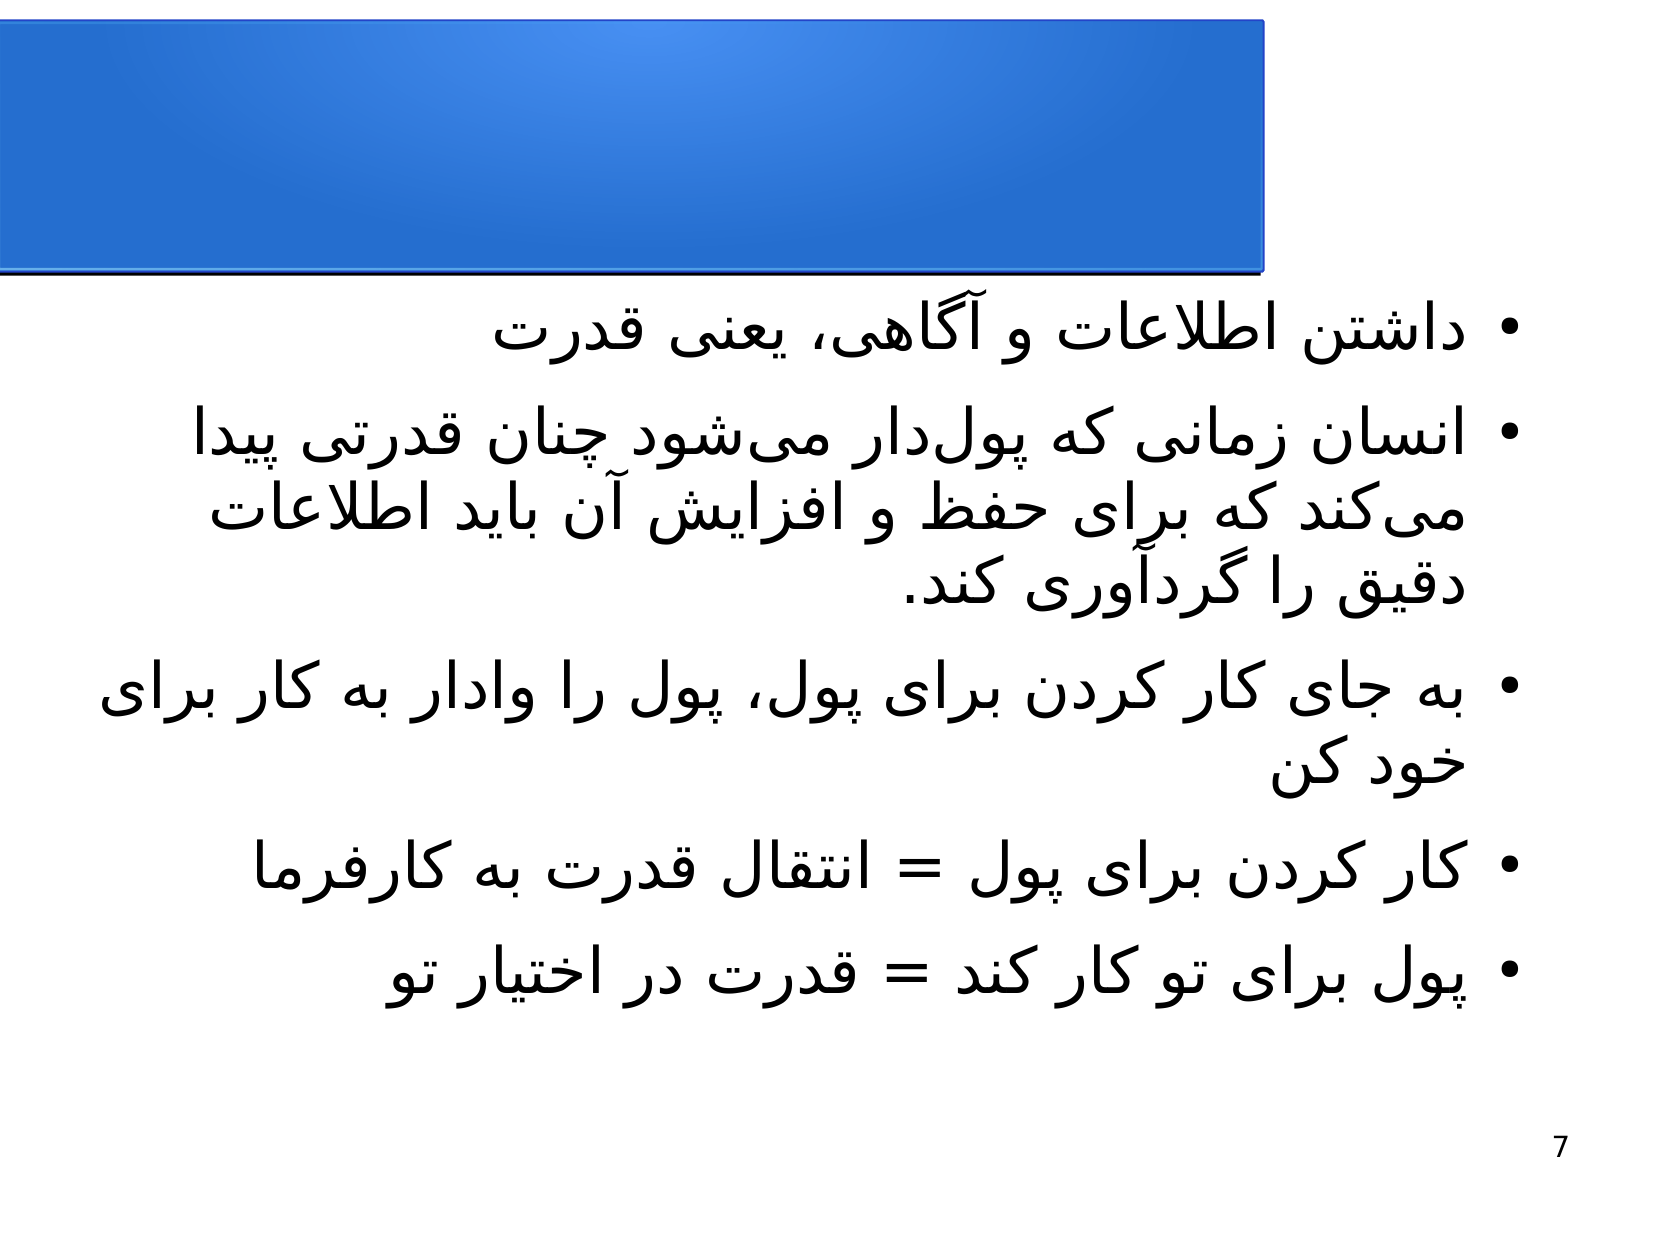

#
داشتن اطلاعات و آگاهی، یعنی قدرت
انسان زمانی که پول‌دار می‌شود چنان قدرتی پیدا می‌کند که برای حفظ و افزایش آن باید اطلاعات دقیق را گردآوری کند.
به جای کار کردن برای پول، پول را وادار به کار برای خود کن
کار کردن برای پول = انتقال قدرت به کارفرما
پول برای تو کار کند = قدرت در اختیار تو
7